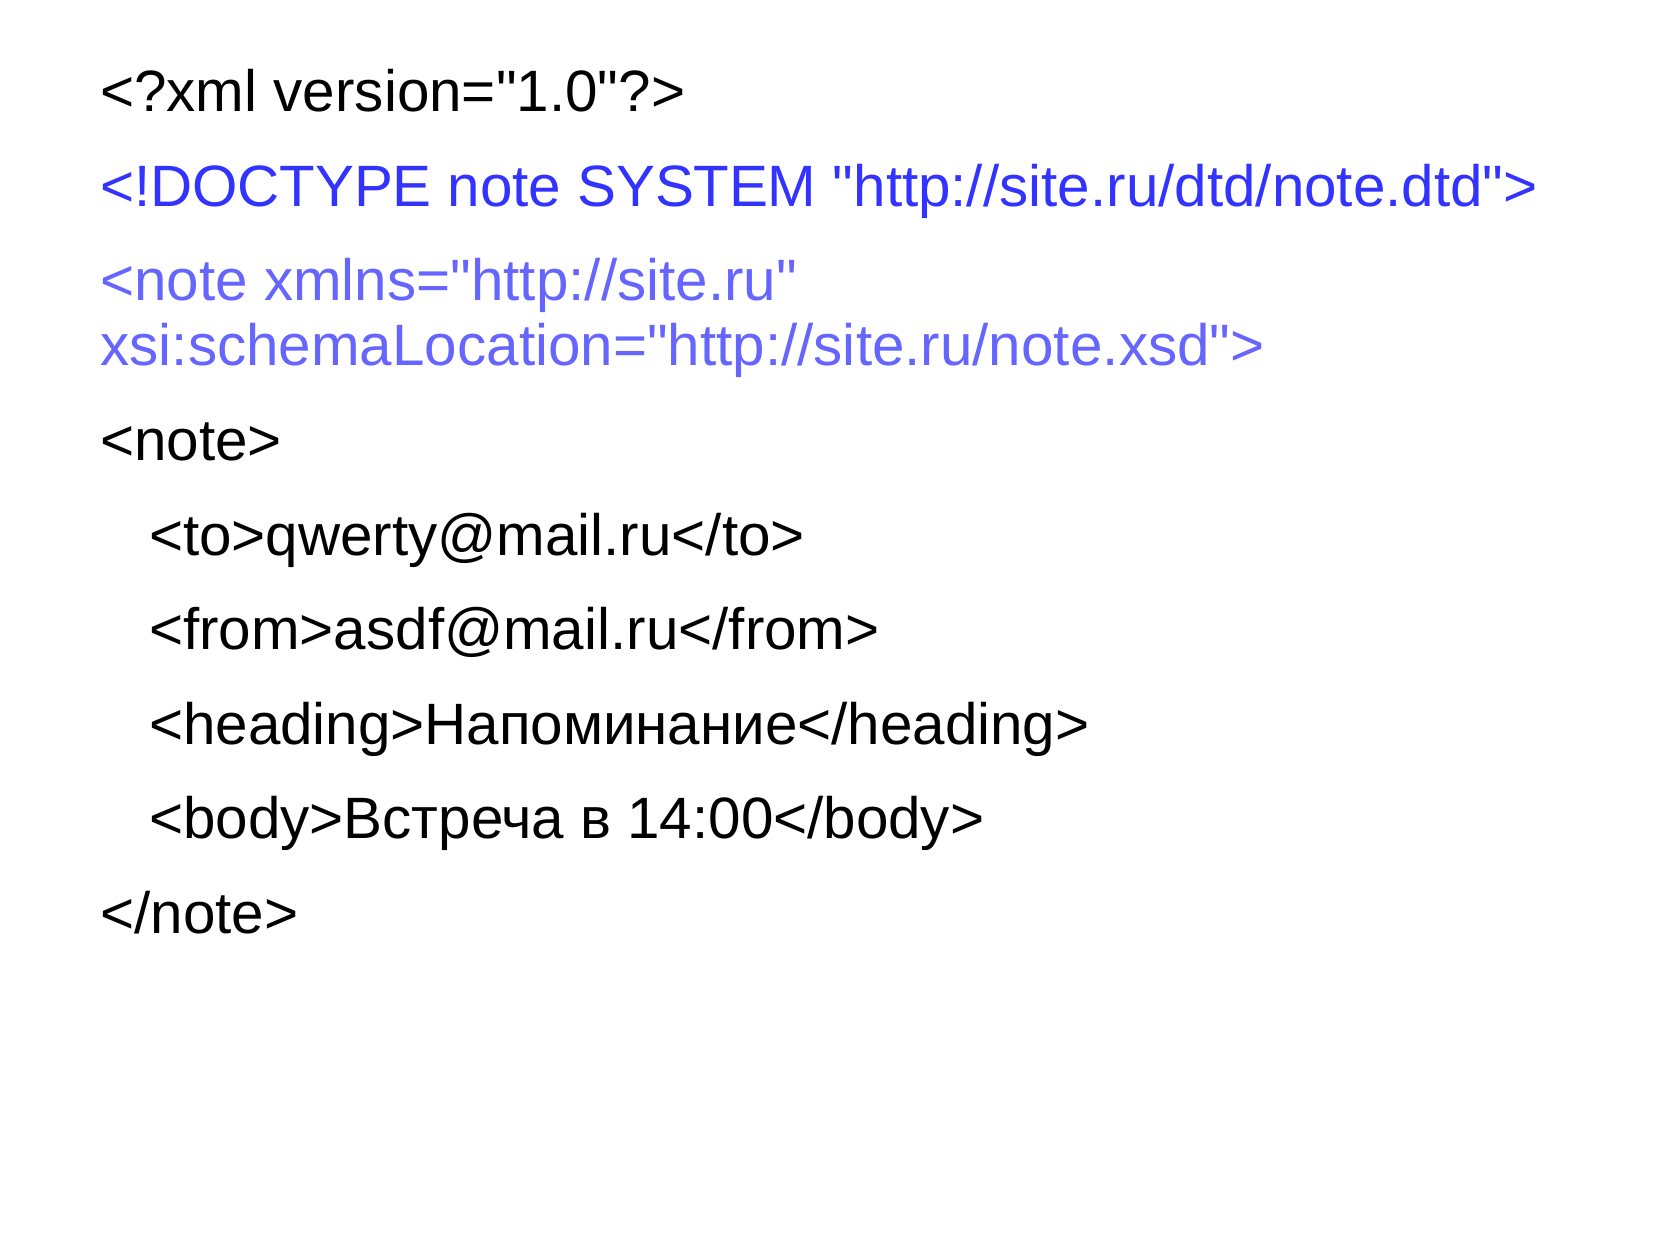

# <?xml version="1.0"?>
<!DOCTYPE note SYSTEM "http://site.ru/dtd/note.dtd">
<note xmlns="http://site.ru" xsi:schemaLocation="http://site.ru/note.xsd">
<note>
 <to>qwerty@mail.ru</to>
 <from>asdf@mail.ru</from>
 <heading>Напоминание</heading>
 <body>Встреча в 14:00</body>
</note>